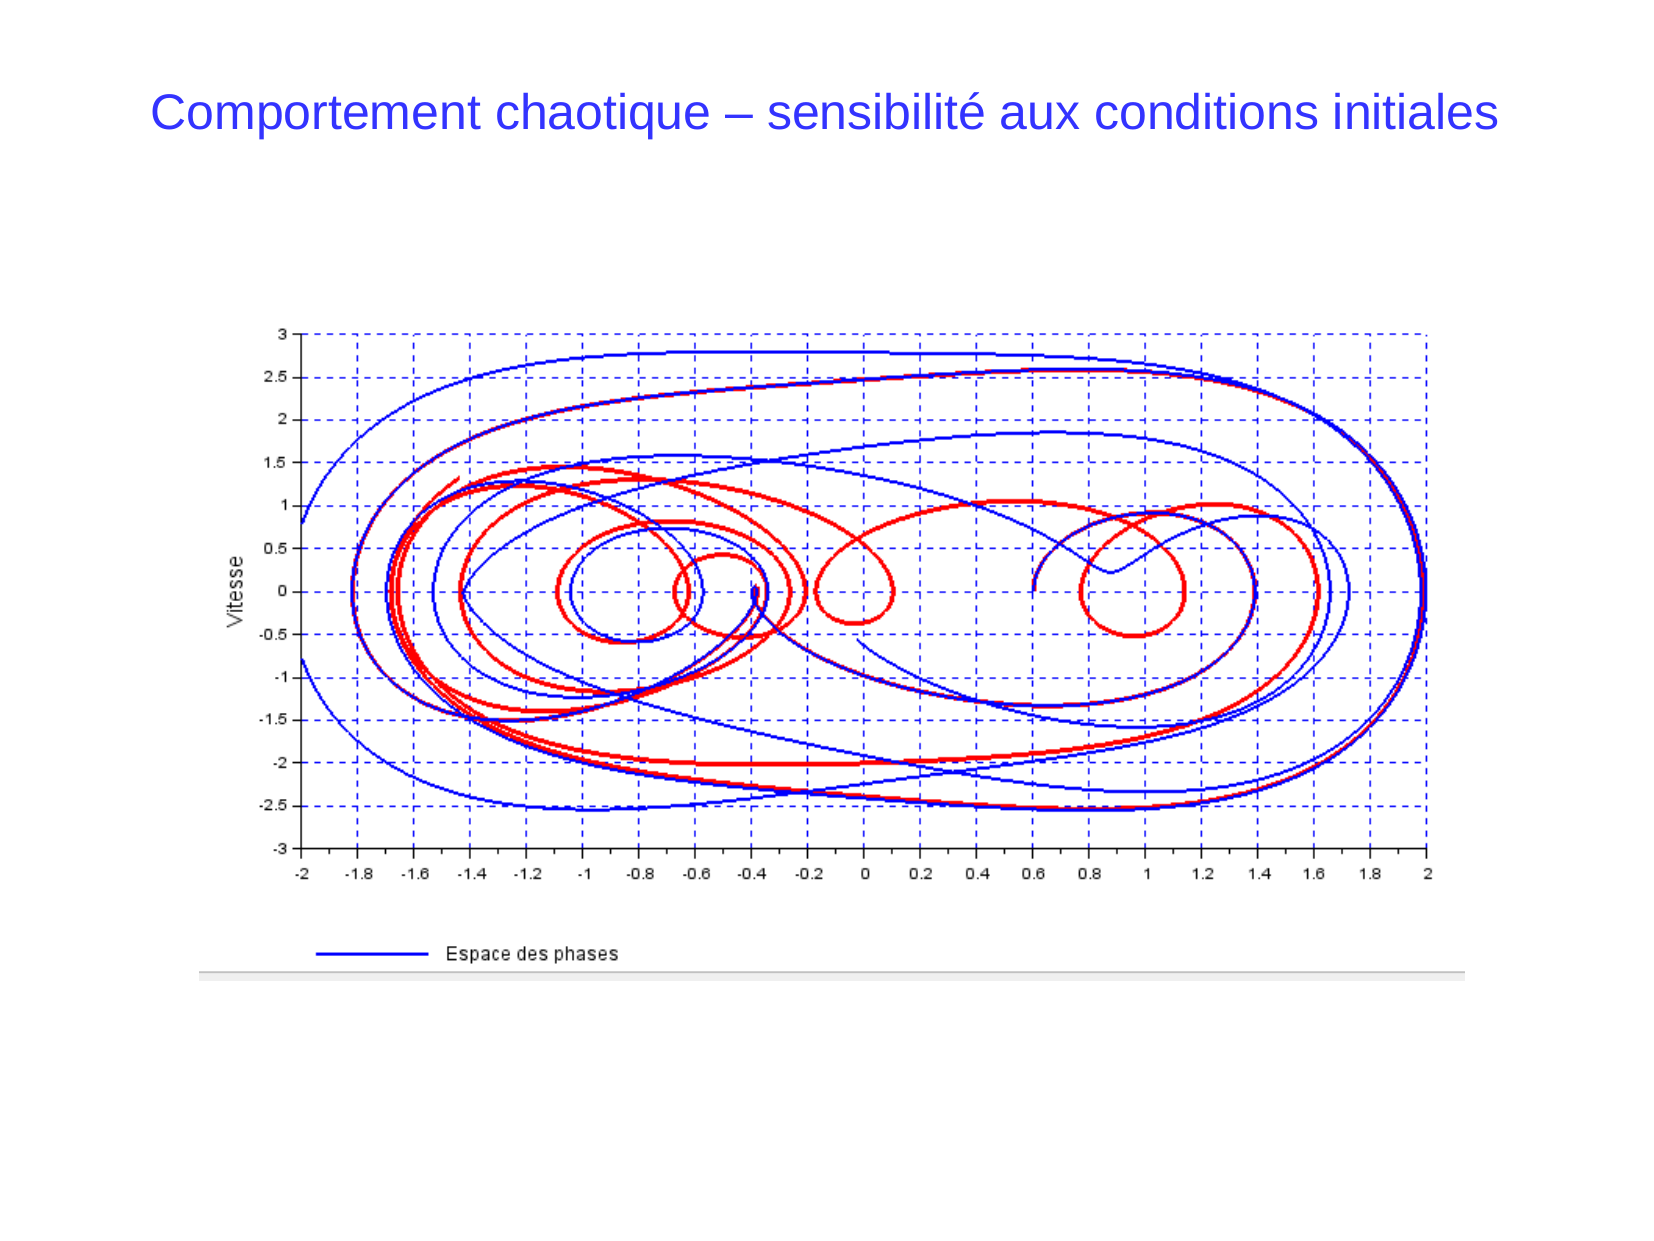

Comportement chaotique – sensibilité aux conditions initiales